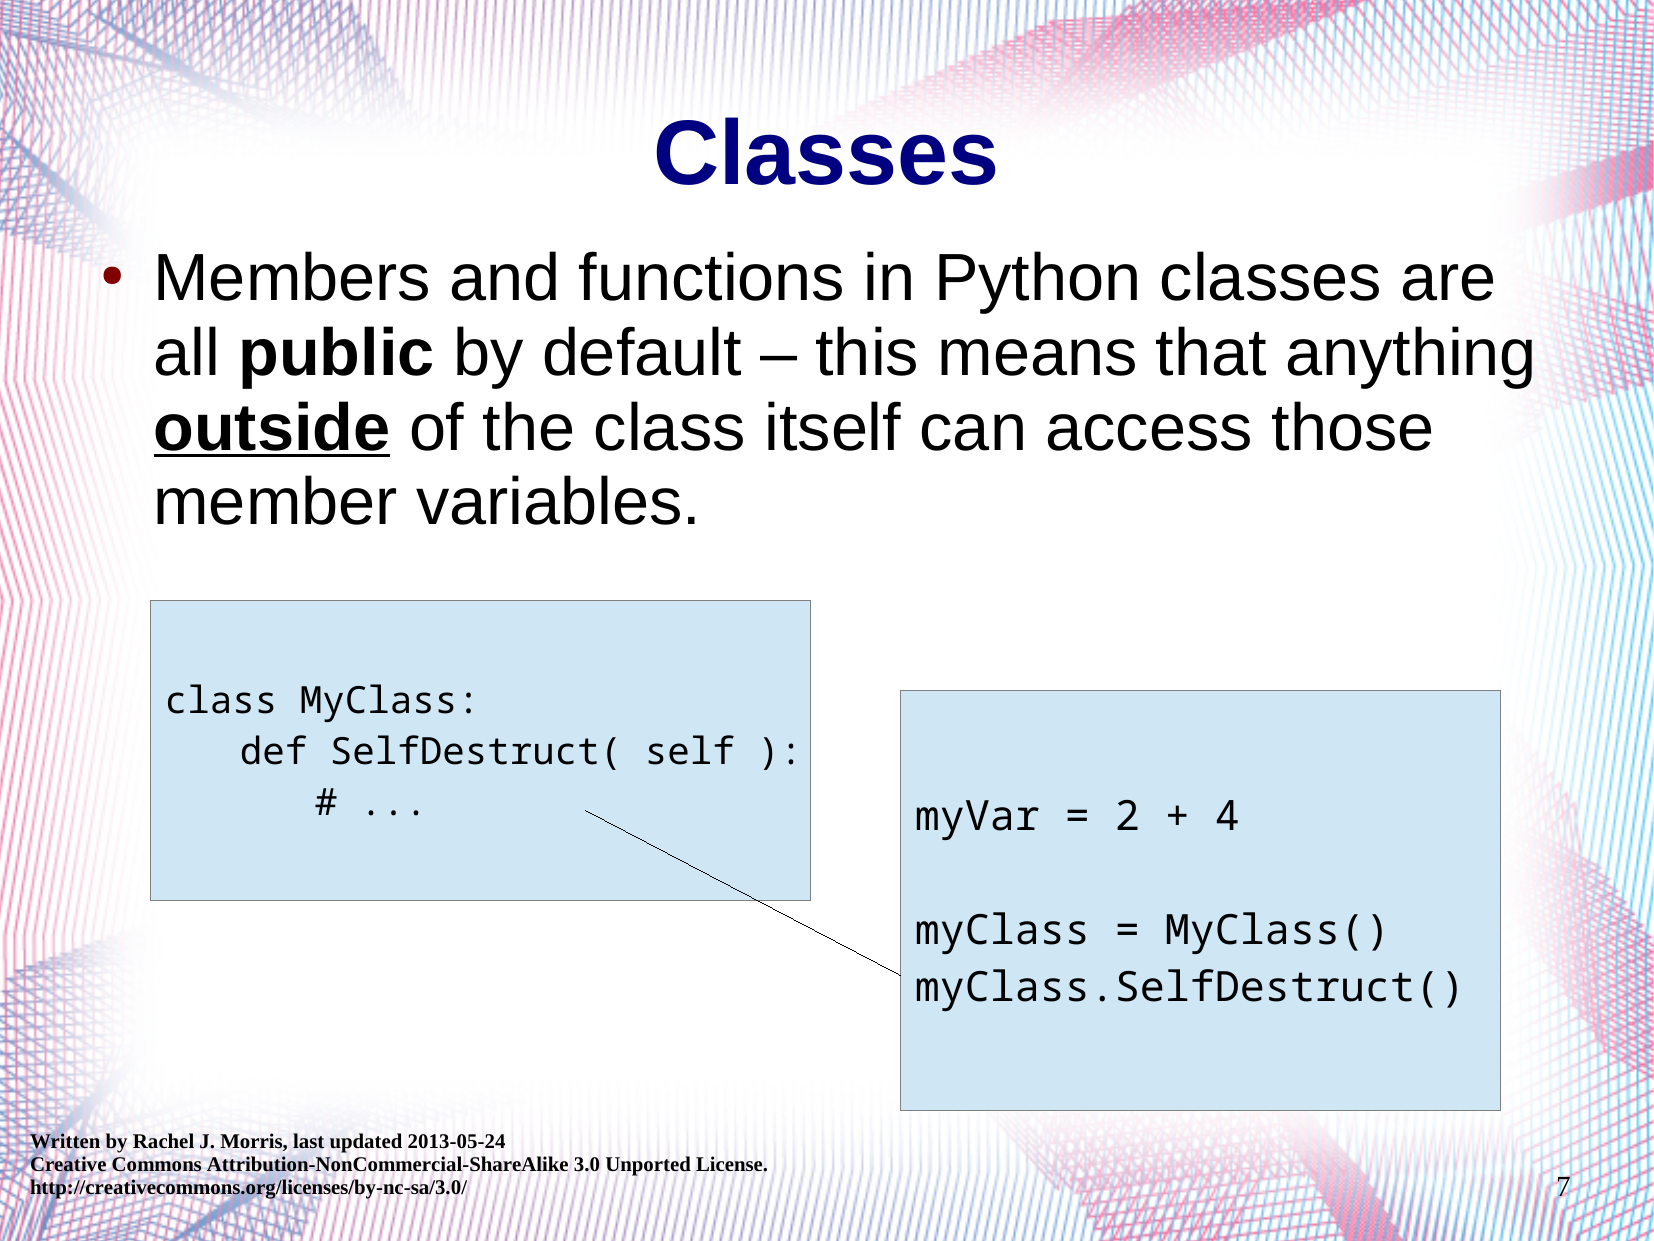

# Classes
Members and functions in Python classes are all public by default – this means that anything outside of the class itself can access those member variables.
class MyClass:
	def SelfDestruct( self ):
		# ...
myVar = 2 + 4
myClass = MyClass()
myClass.SelfDestruct()
7